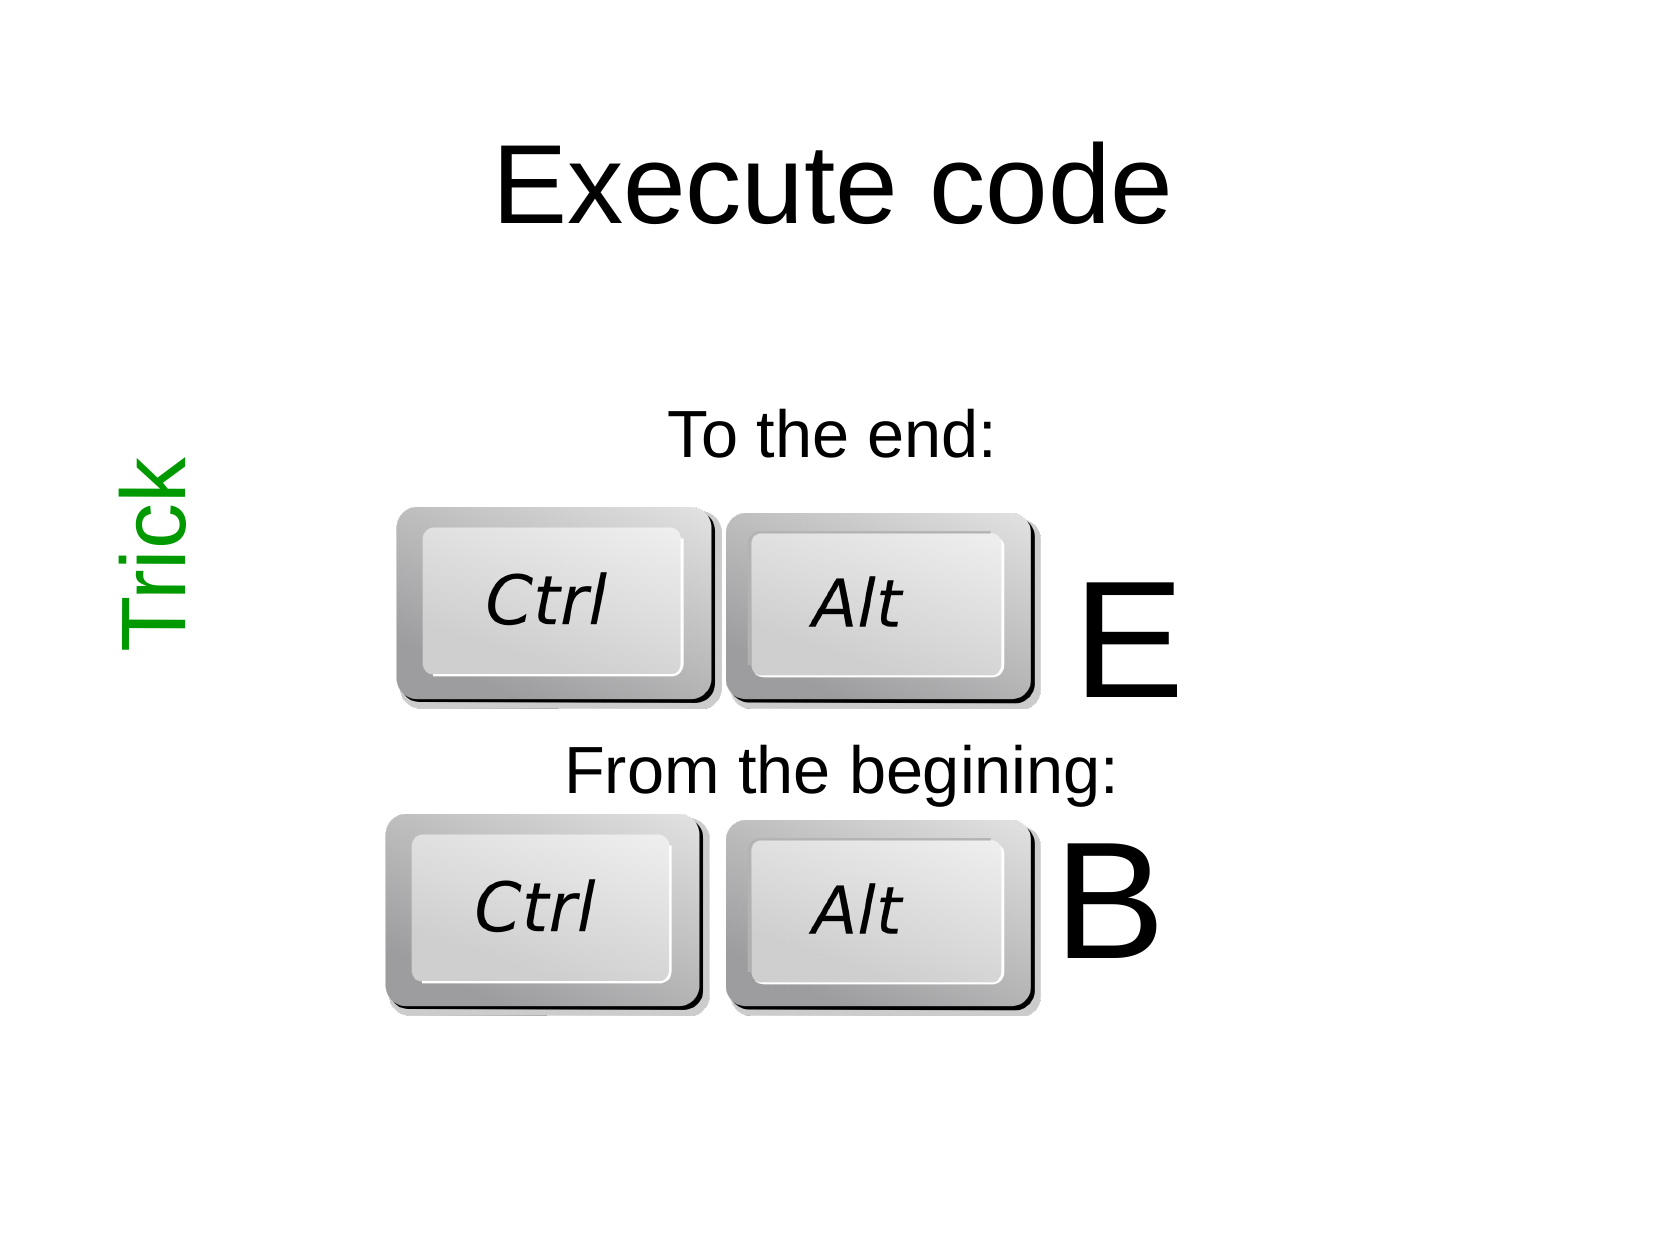

Execute code
To the end:
 E
 From the begining:
 B
# Trick